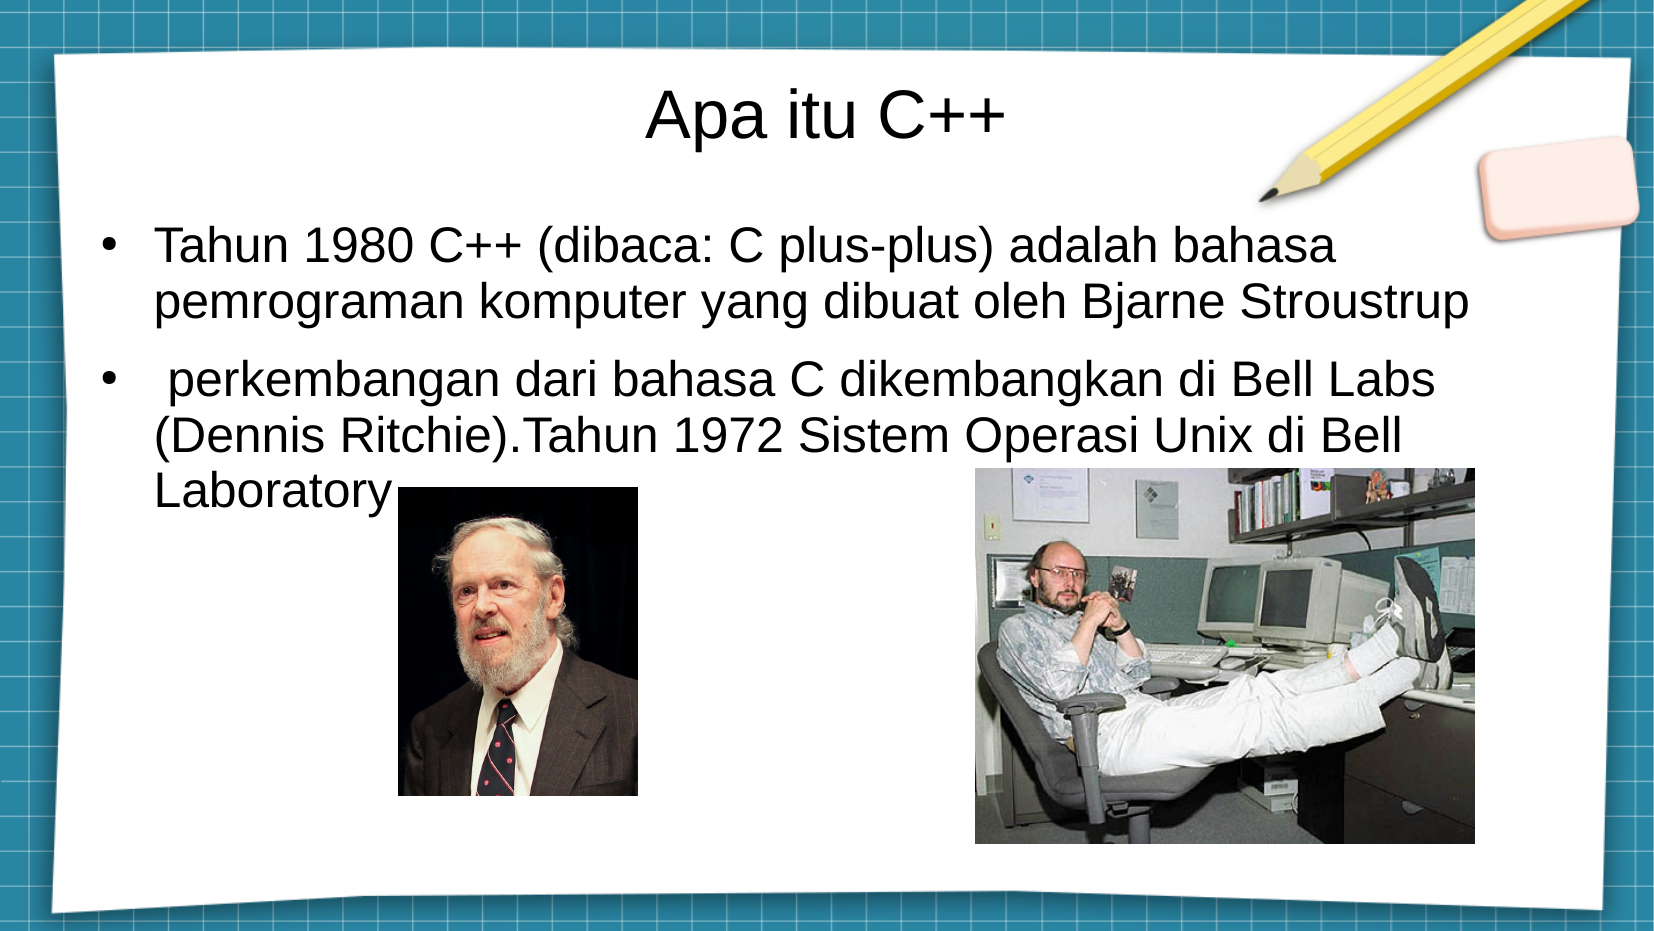

# Apa itu C++
Tahun 1980 C++ (dibaca: C plus-plus) adalah bahasa pemrograman komputer yang dibuat oleh Bjarne Stroustrup
 perkembangan dari bahasa C dikembangkan di Bell Labs (Dennis Ritchie).Tahun 1972 Sistem Operasi Unix di Bell Laboratory